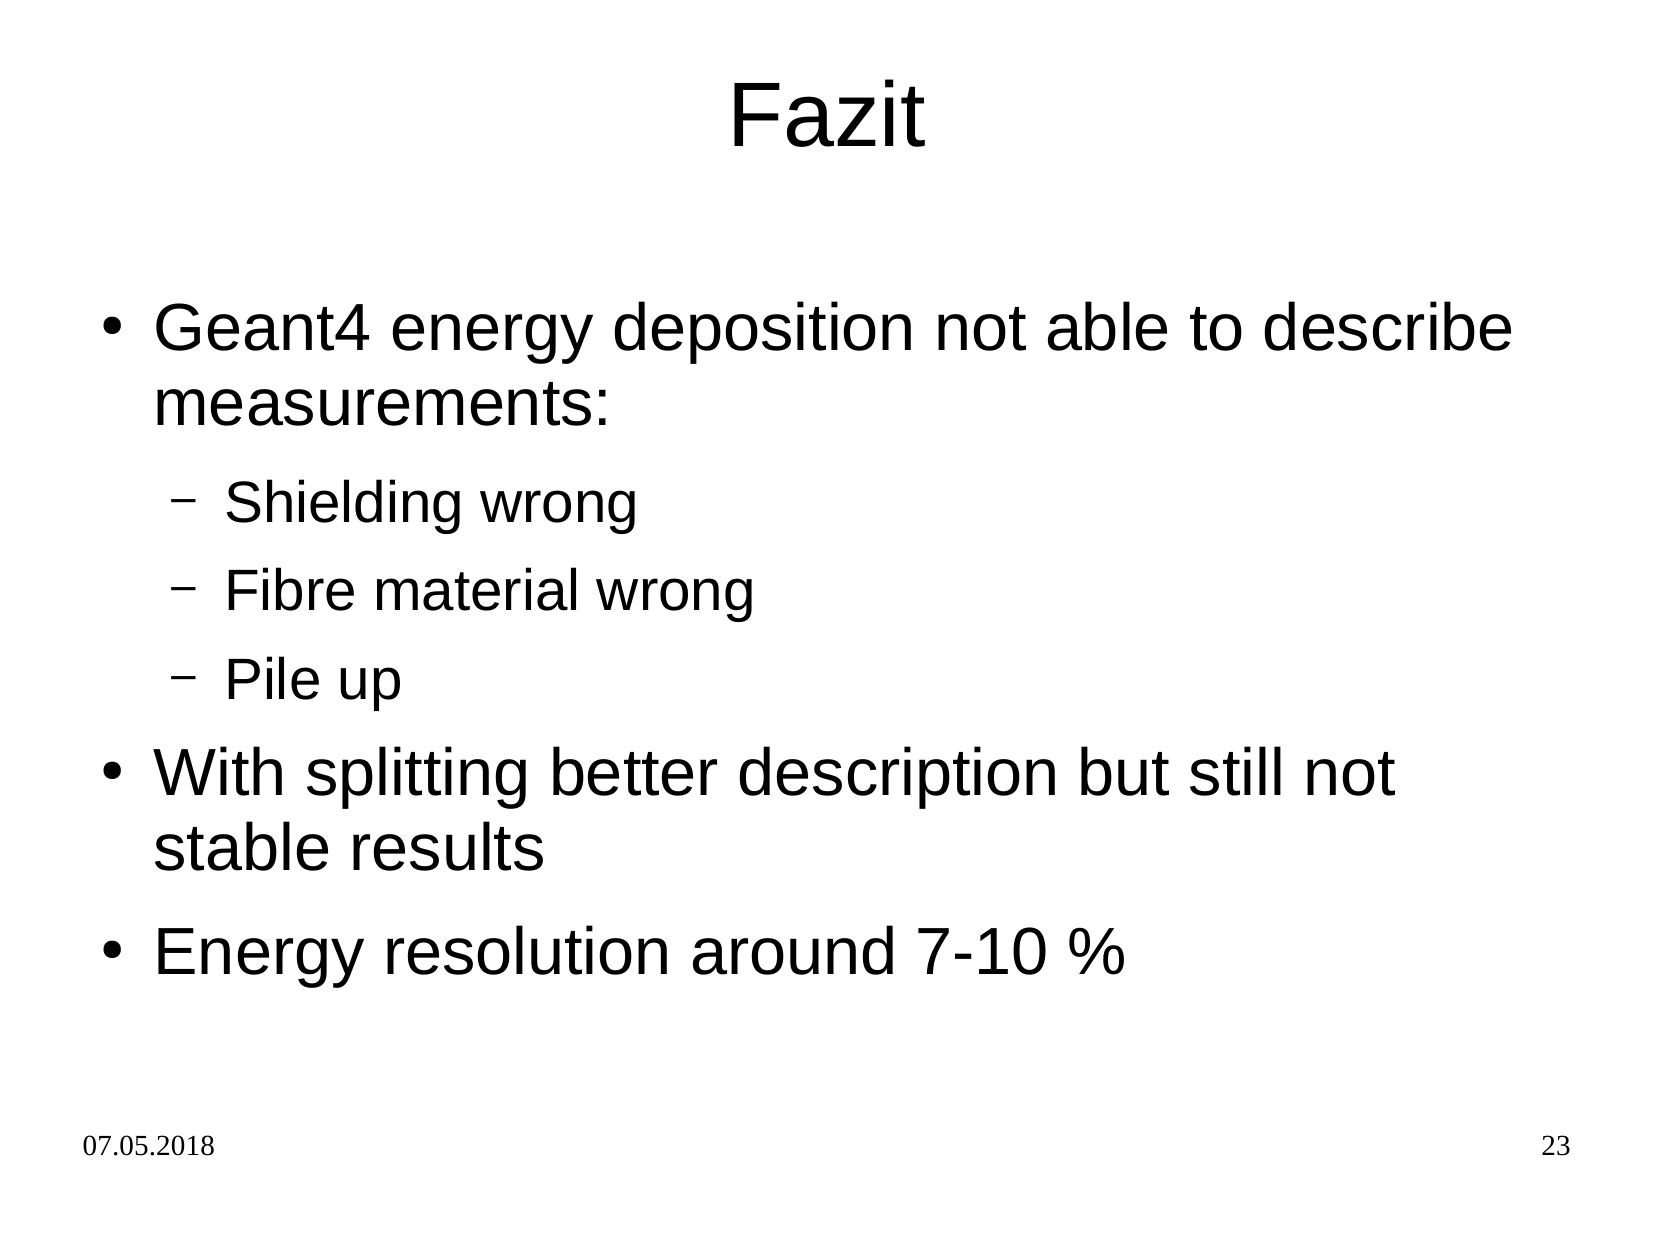

# Fazit
Geant4 energy deposition not able to describe measurements:
Shielding wrong
Fibre material wrong
Pile up
With splitting better description but still not stable results
Energy resolution around 7-10 %
07.05.2018
23